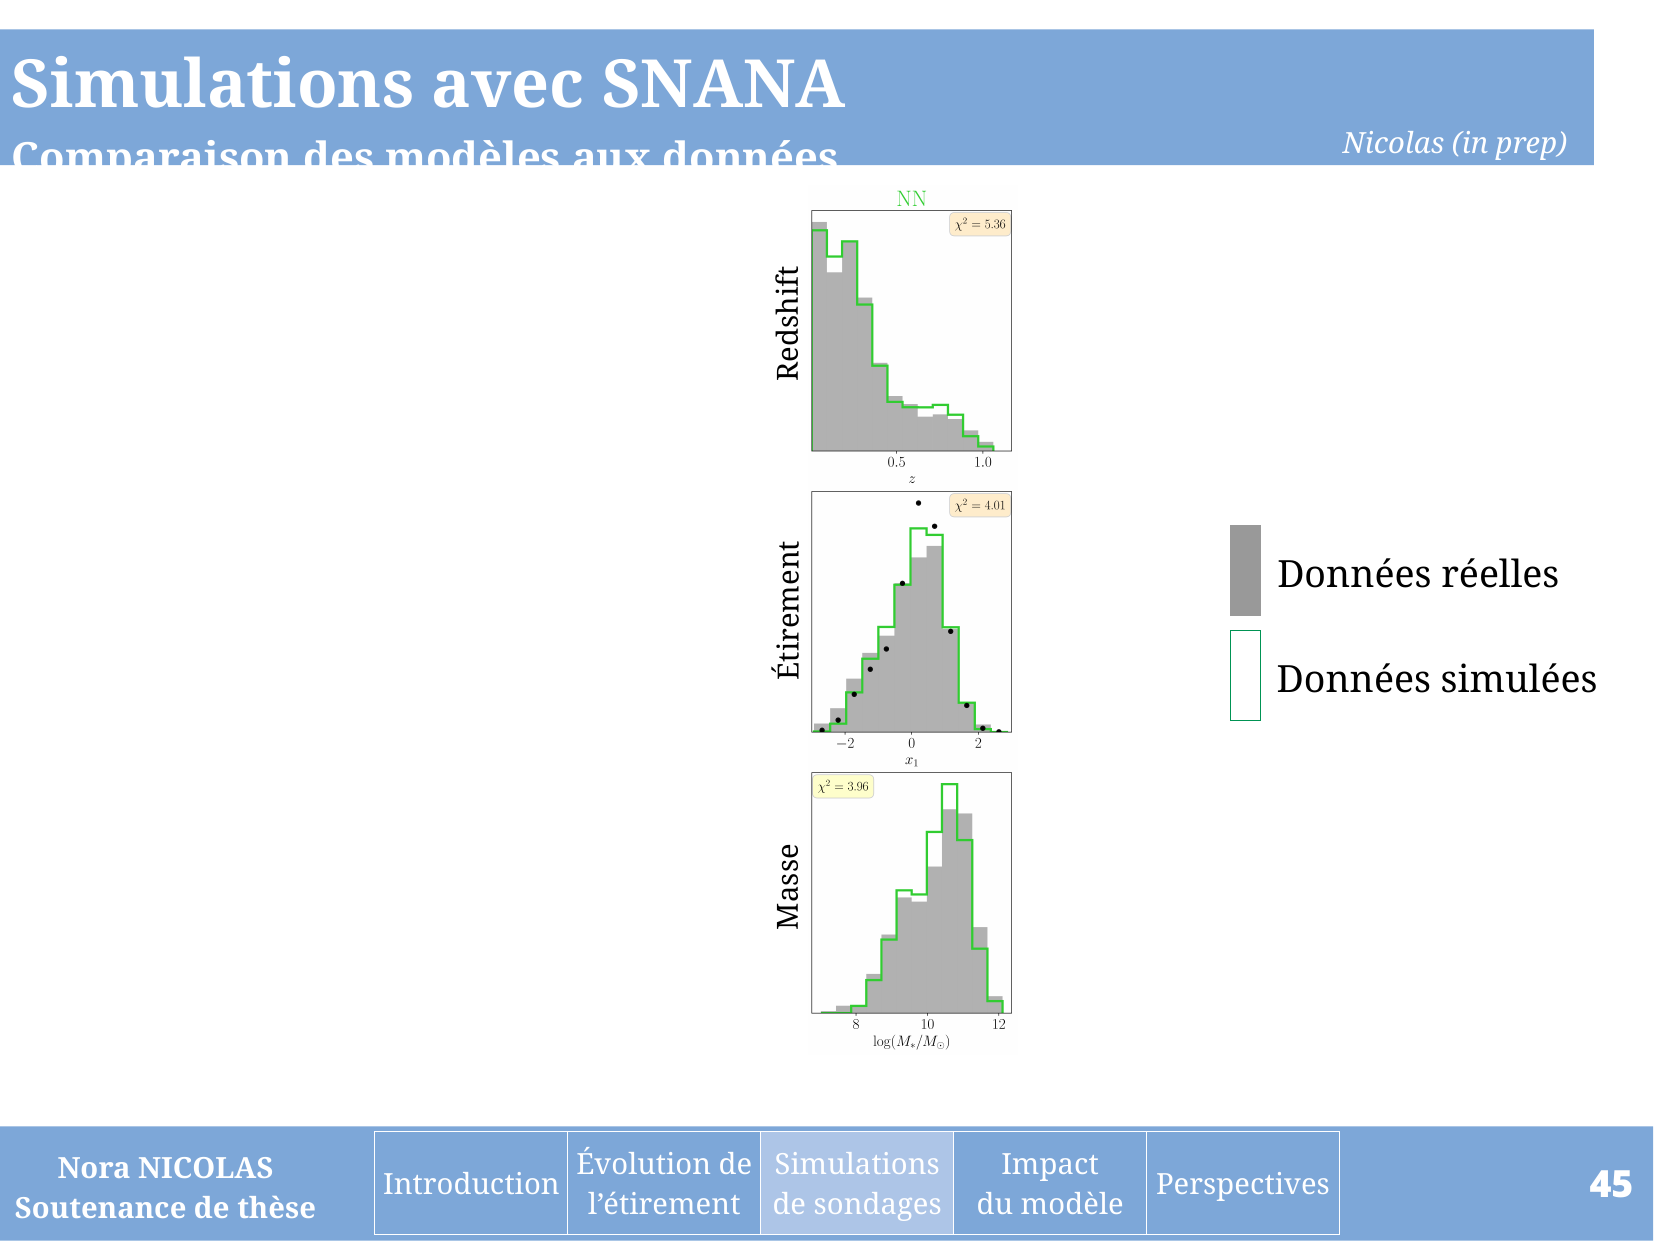

# Simulations avec SNANA Comparaison des modèles aux données
Nicolas (in prep)
Redshift
Étirement
Masse
Données réelles
Données simulées
45
Introduction
Évolution de
l’étirement
Simulations
de sondages
Impact
du modèle
Perspectives